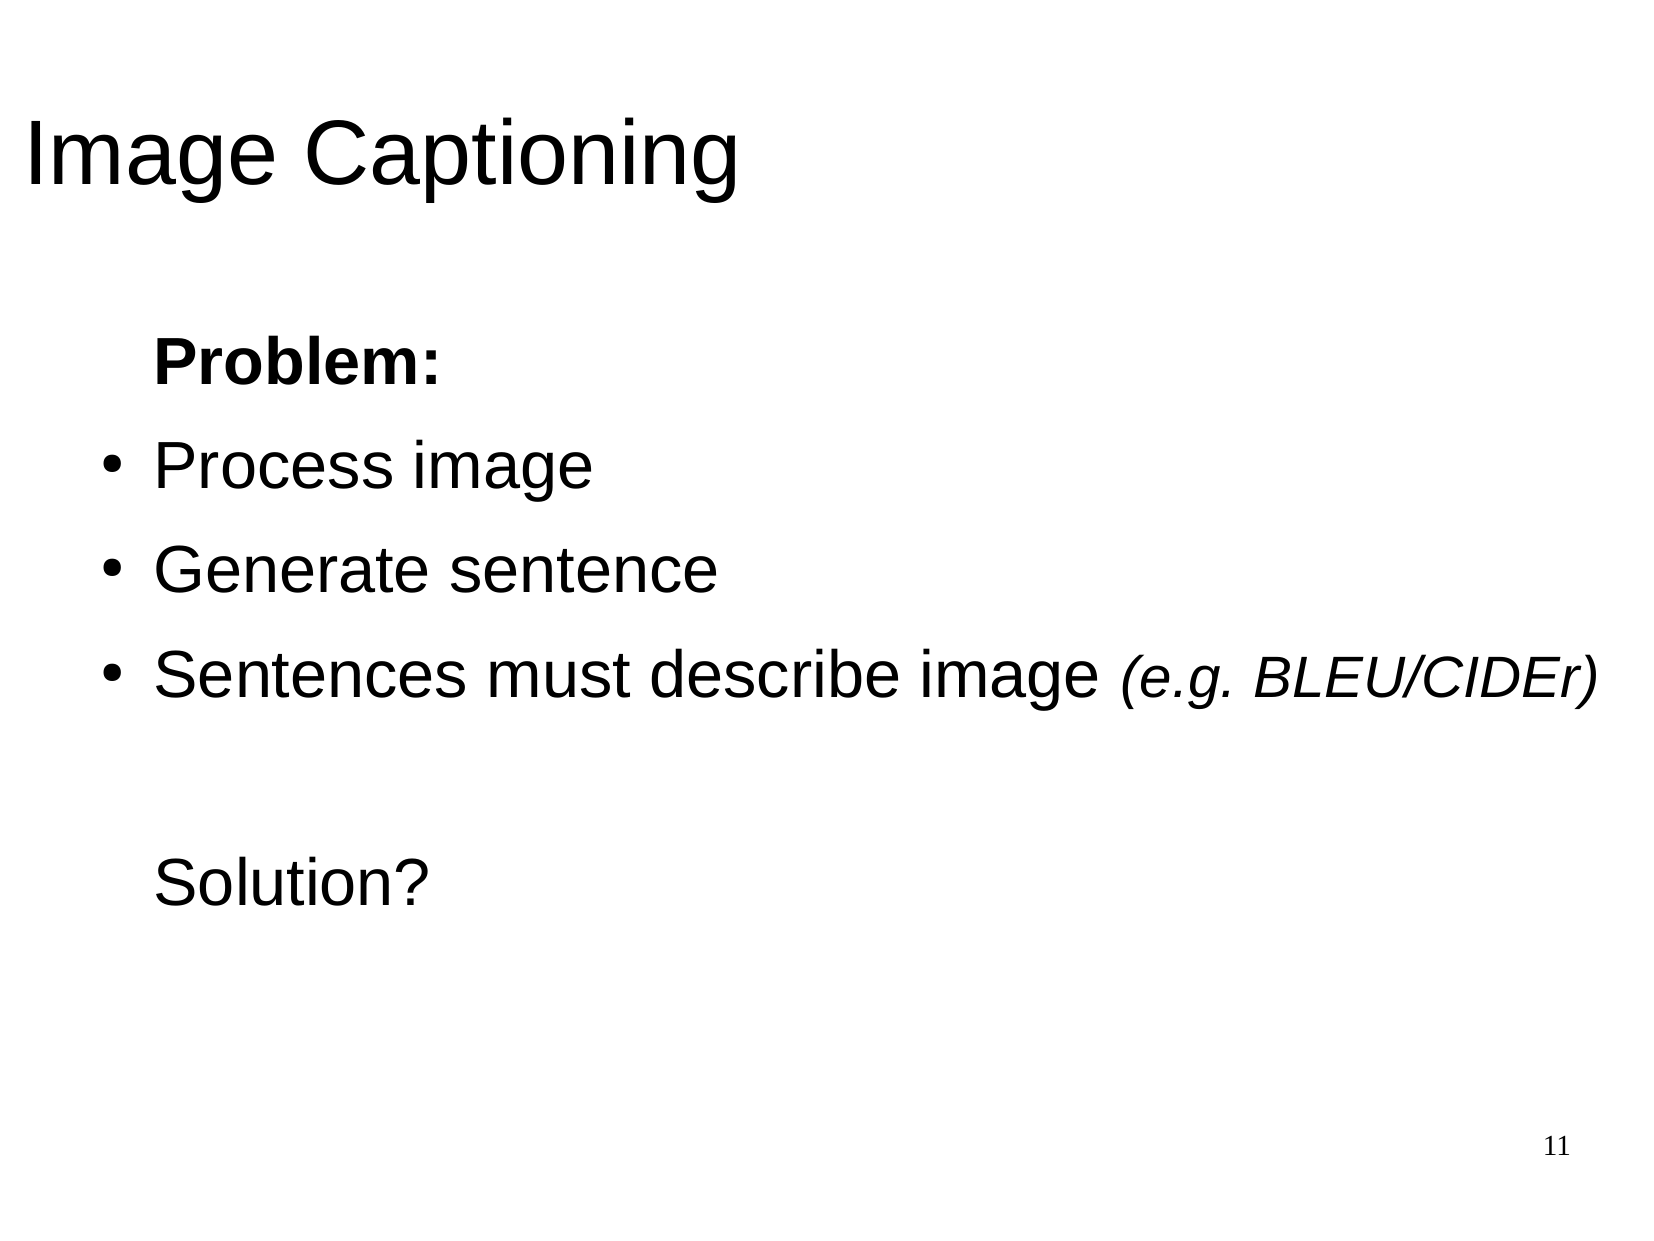

# Image Captioning
Problem:
Process image
Generate sentence
Sentences must describe image (e.g. BLEU/CIDEr)
Solution?
11